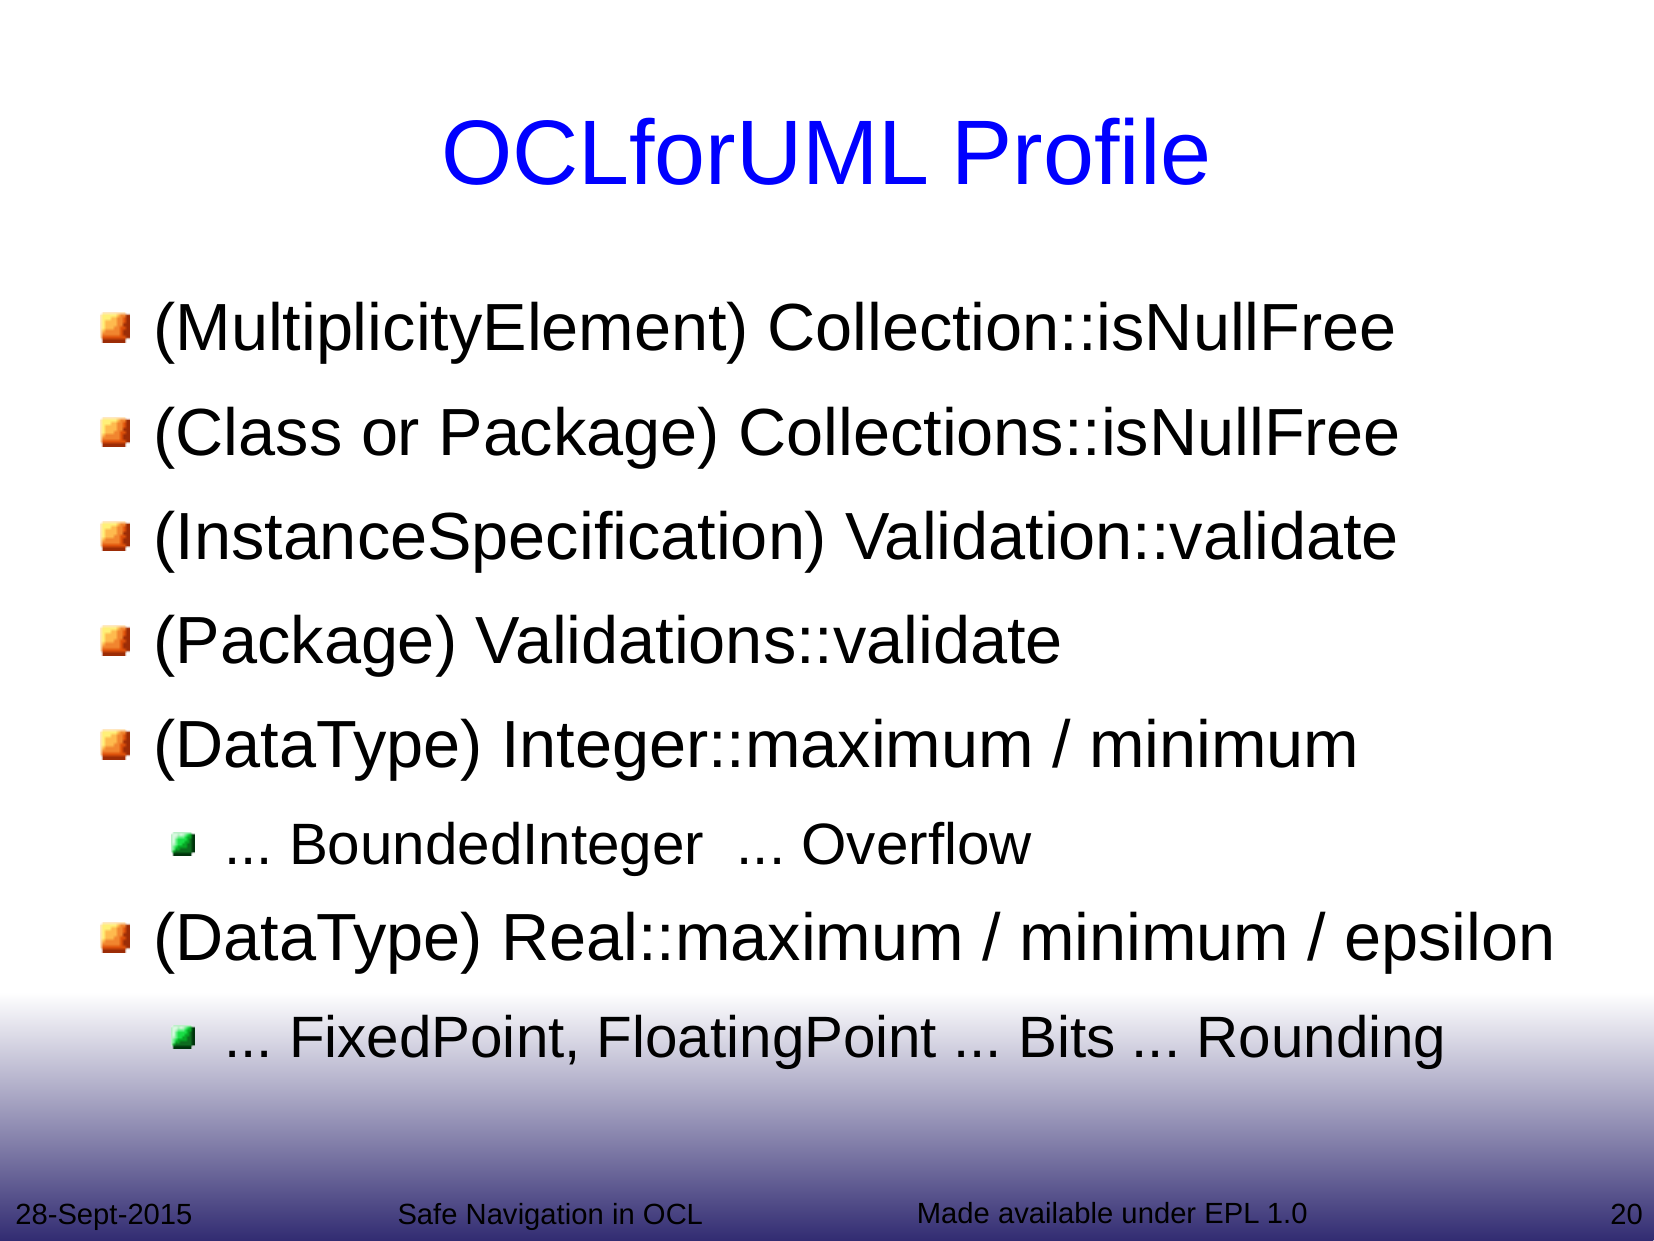

# OCLforUML Profile
(MultiplicityElement) Collection::isNullFree
(Class or Package) Collections::isNullFree
(InstanceSpecification) Validation::validate
(Package) Validations::validate
(DataType) Integer::maximum / minimum
... BoundedInteger ... Overflow
(DataType) Real::maximum / minimum / epsilon
... FixedPoint, FloatingPoint ... Bits ... Rounding
28-Sept-2015
Safe Navigation in OCL
20